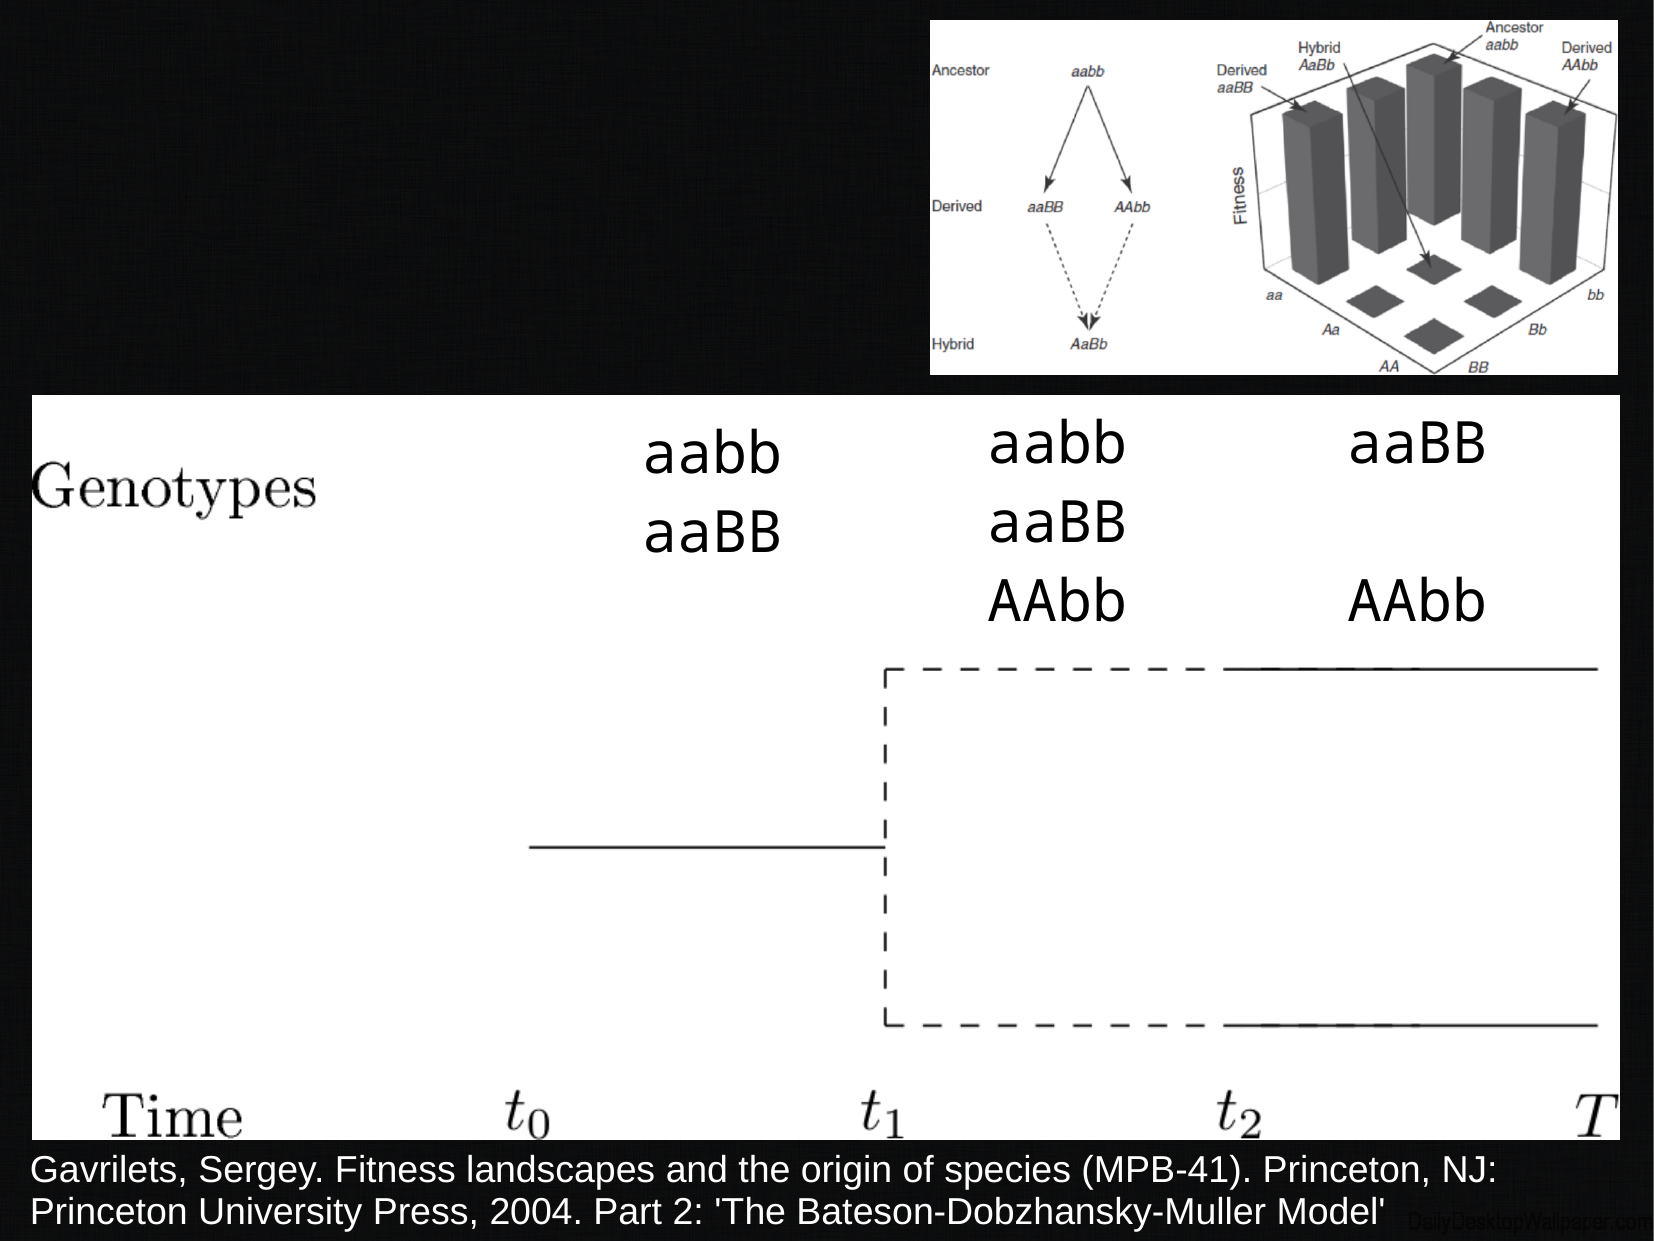

aabb
aaBB
aabb
aaBB
AAbb
aaBB
AAbb
Gavrilets, Sergey. Fitness landscapes and the origin of species (MPB-41). Princeton, NJ: Princeton University Press, 2004. Part 2: 'The Bateson-Dobzhansky-Muller Model'